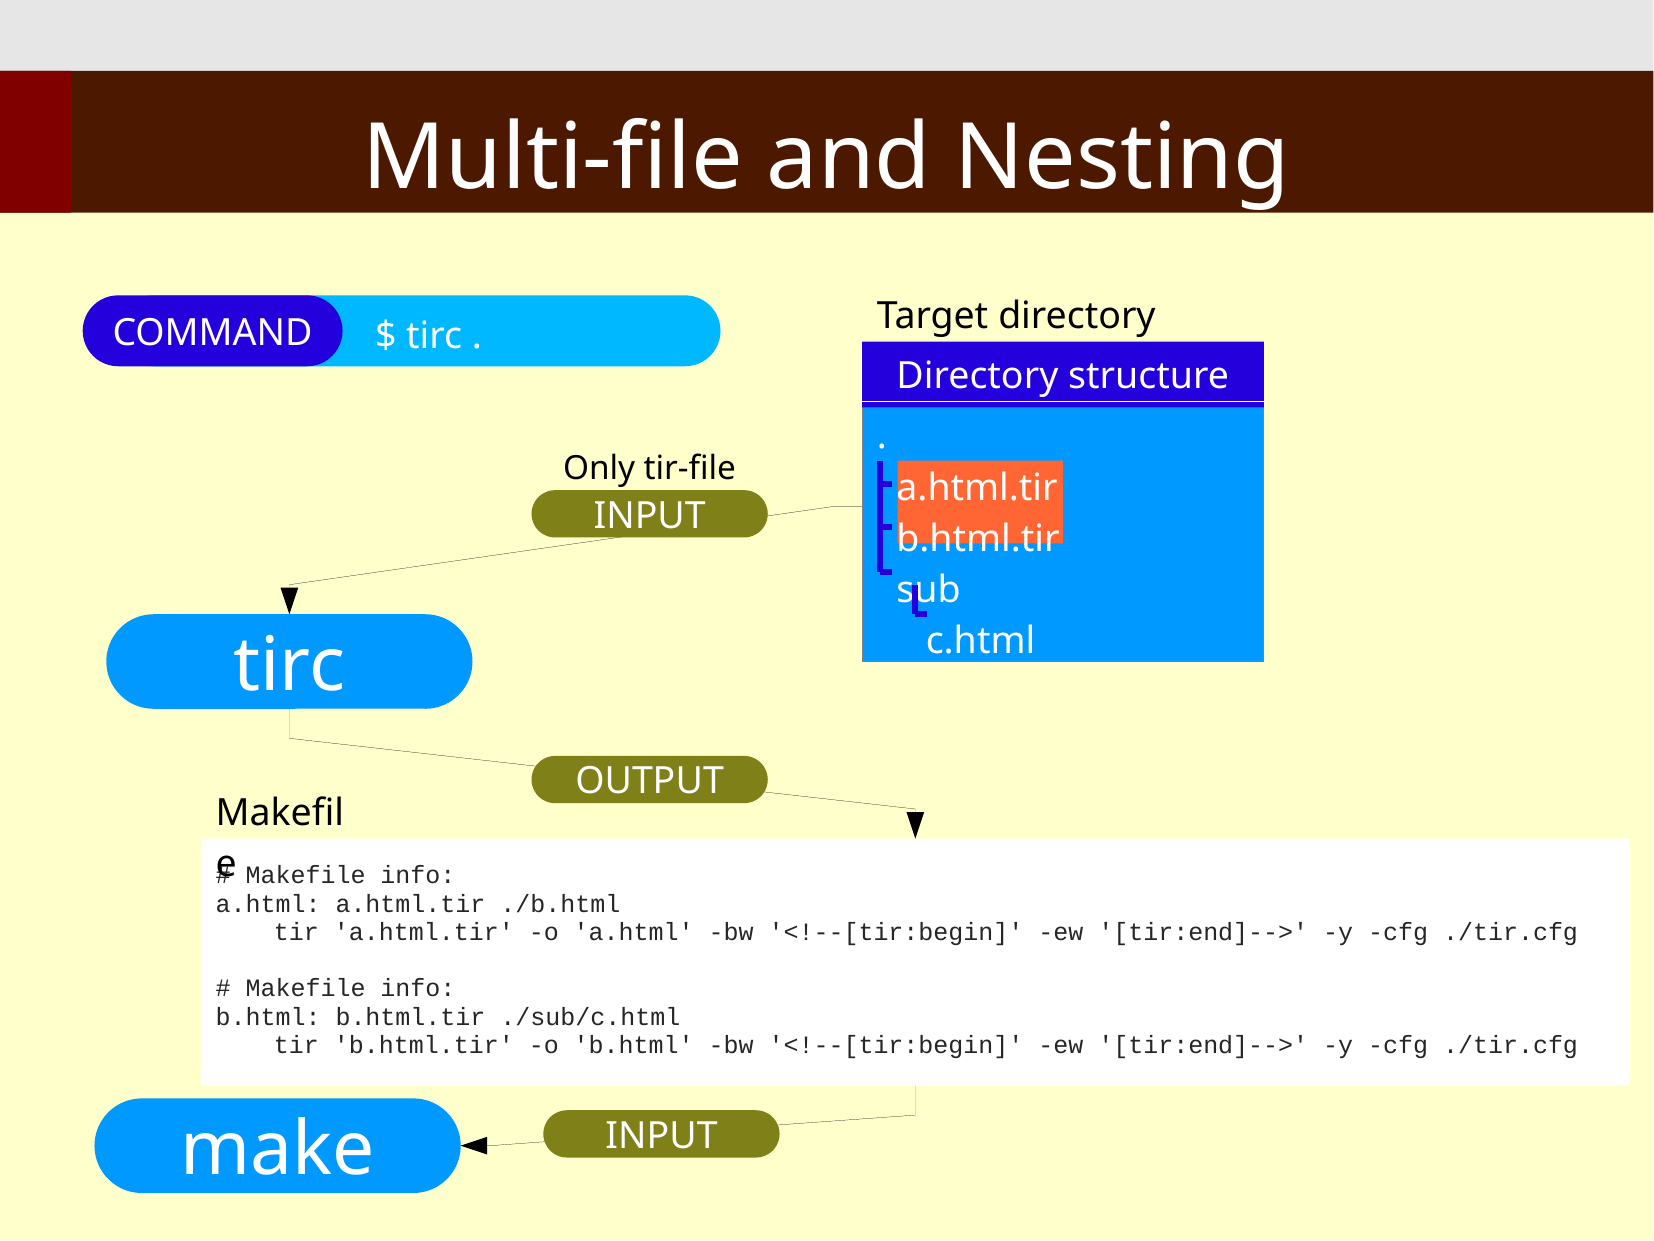

# Multi-file and Nesting
Target directory
COMMAND
$ tirc .
Directory structure
.
 a.html.tir
 b.html.tir
 sub
 c.html
Only tir-file
INPUT
tirc
OUTPUT
Makefile
# Makefile info:
a.html: a.html.tir ./b.html
	tir 'a.html.tir' -o 'a.html' -bw '<!--[tir:begin]' -ew '[tir:end]-->' -y -cfg ./tir.cfg
# Makefile info:
b.html: b.html.tir ./sub/c.html
	tir 'b.html.tir' -o 'b.html' -bw '<!--[tir:begin]' -ew '[tir:end]-->' -y -cfg ./tir.cfg
make
INPUT